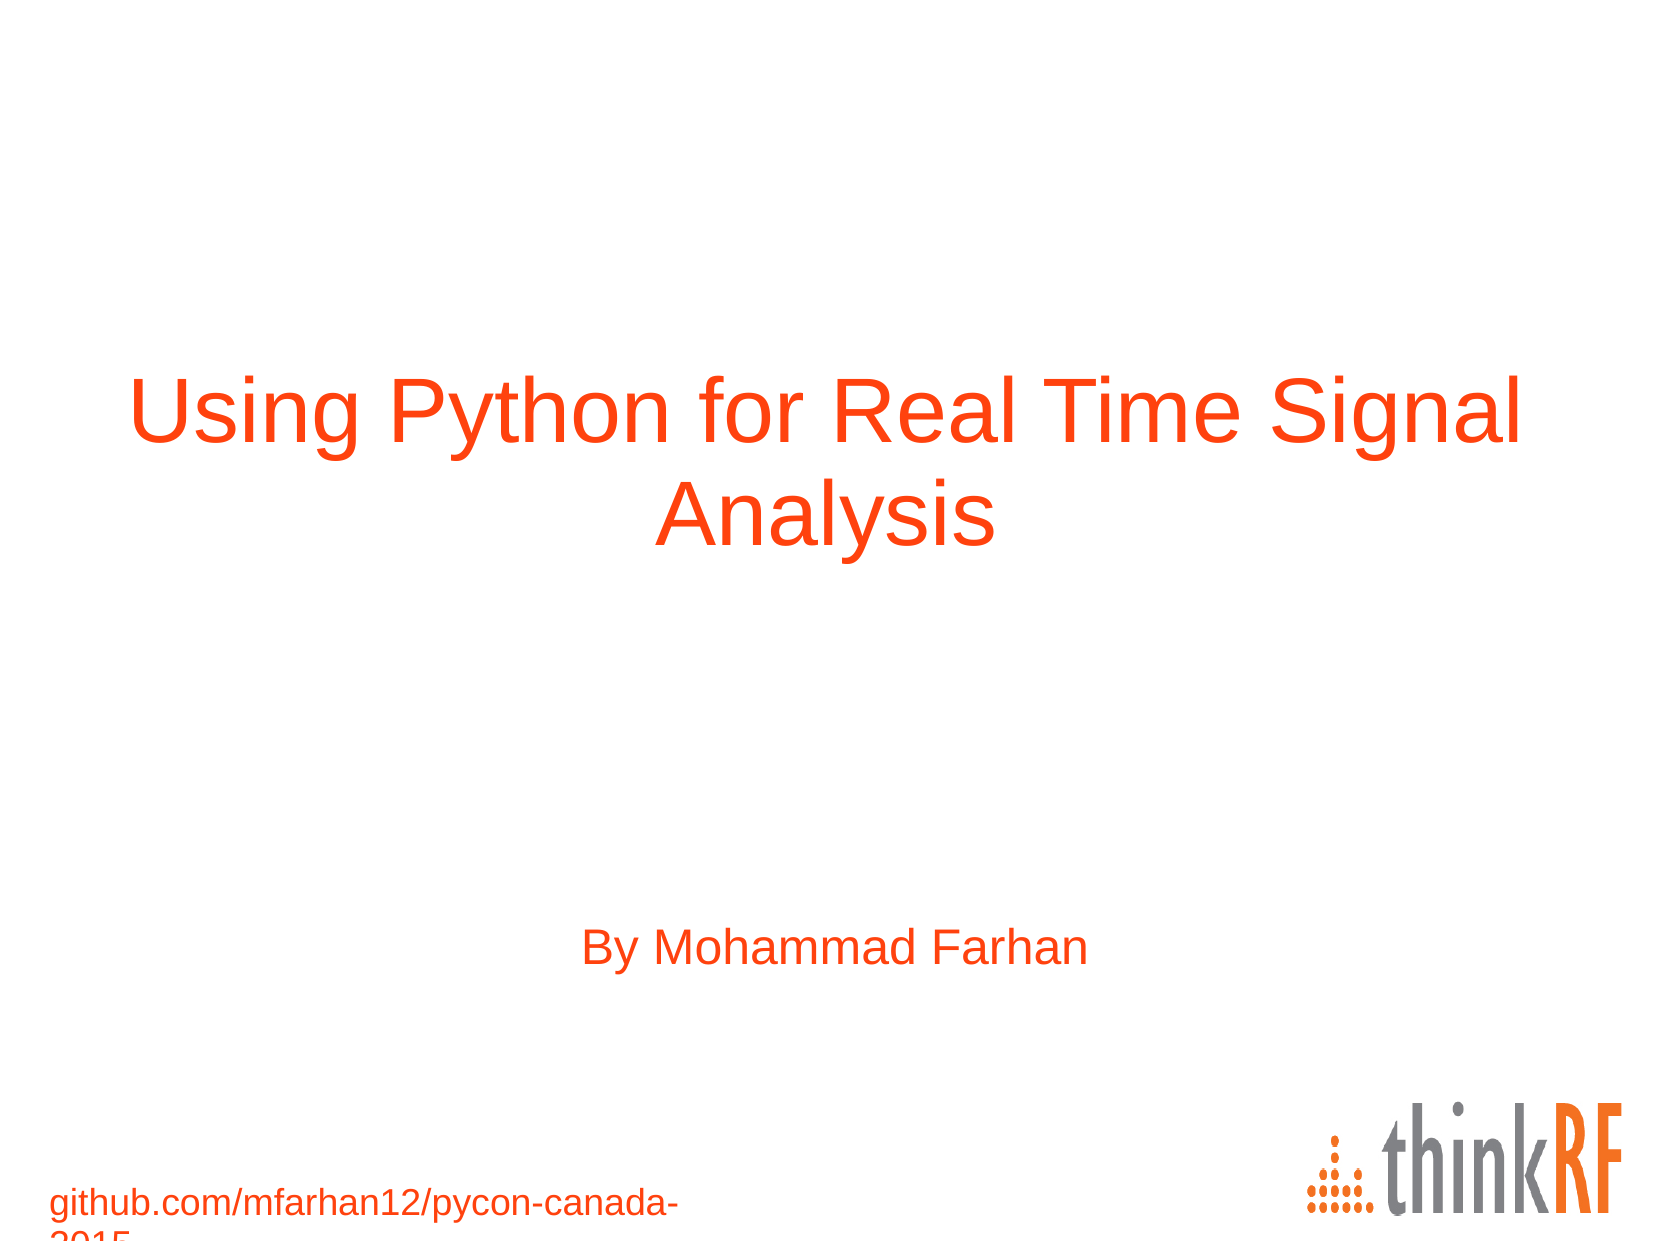

# Using Python for Real Time Signal Analysis
By Mohammad Farhan